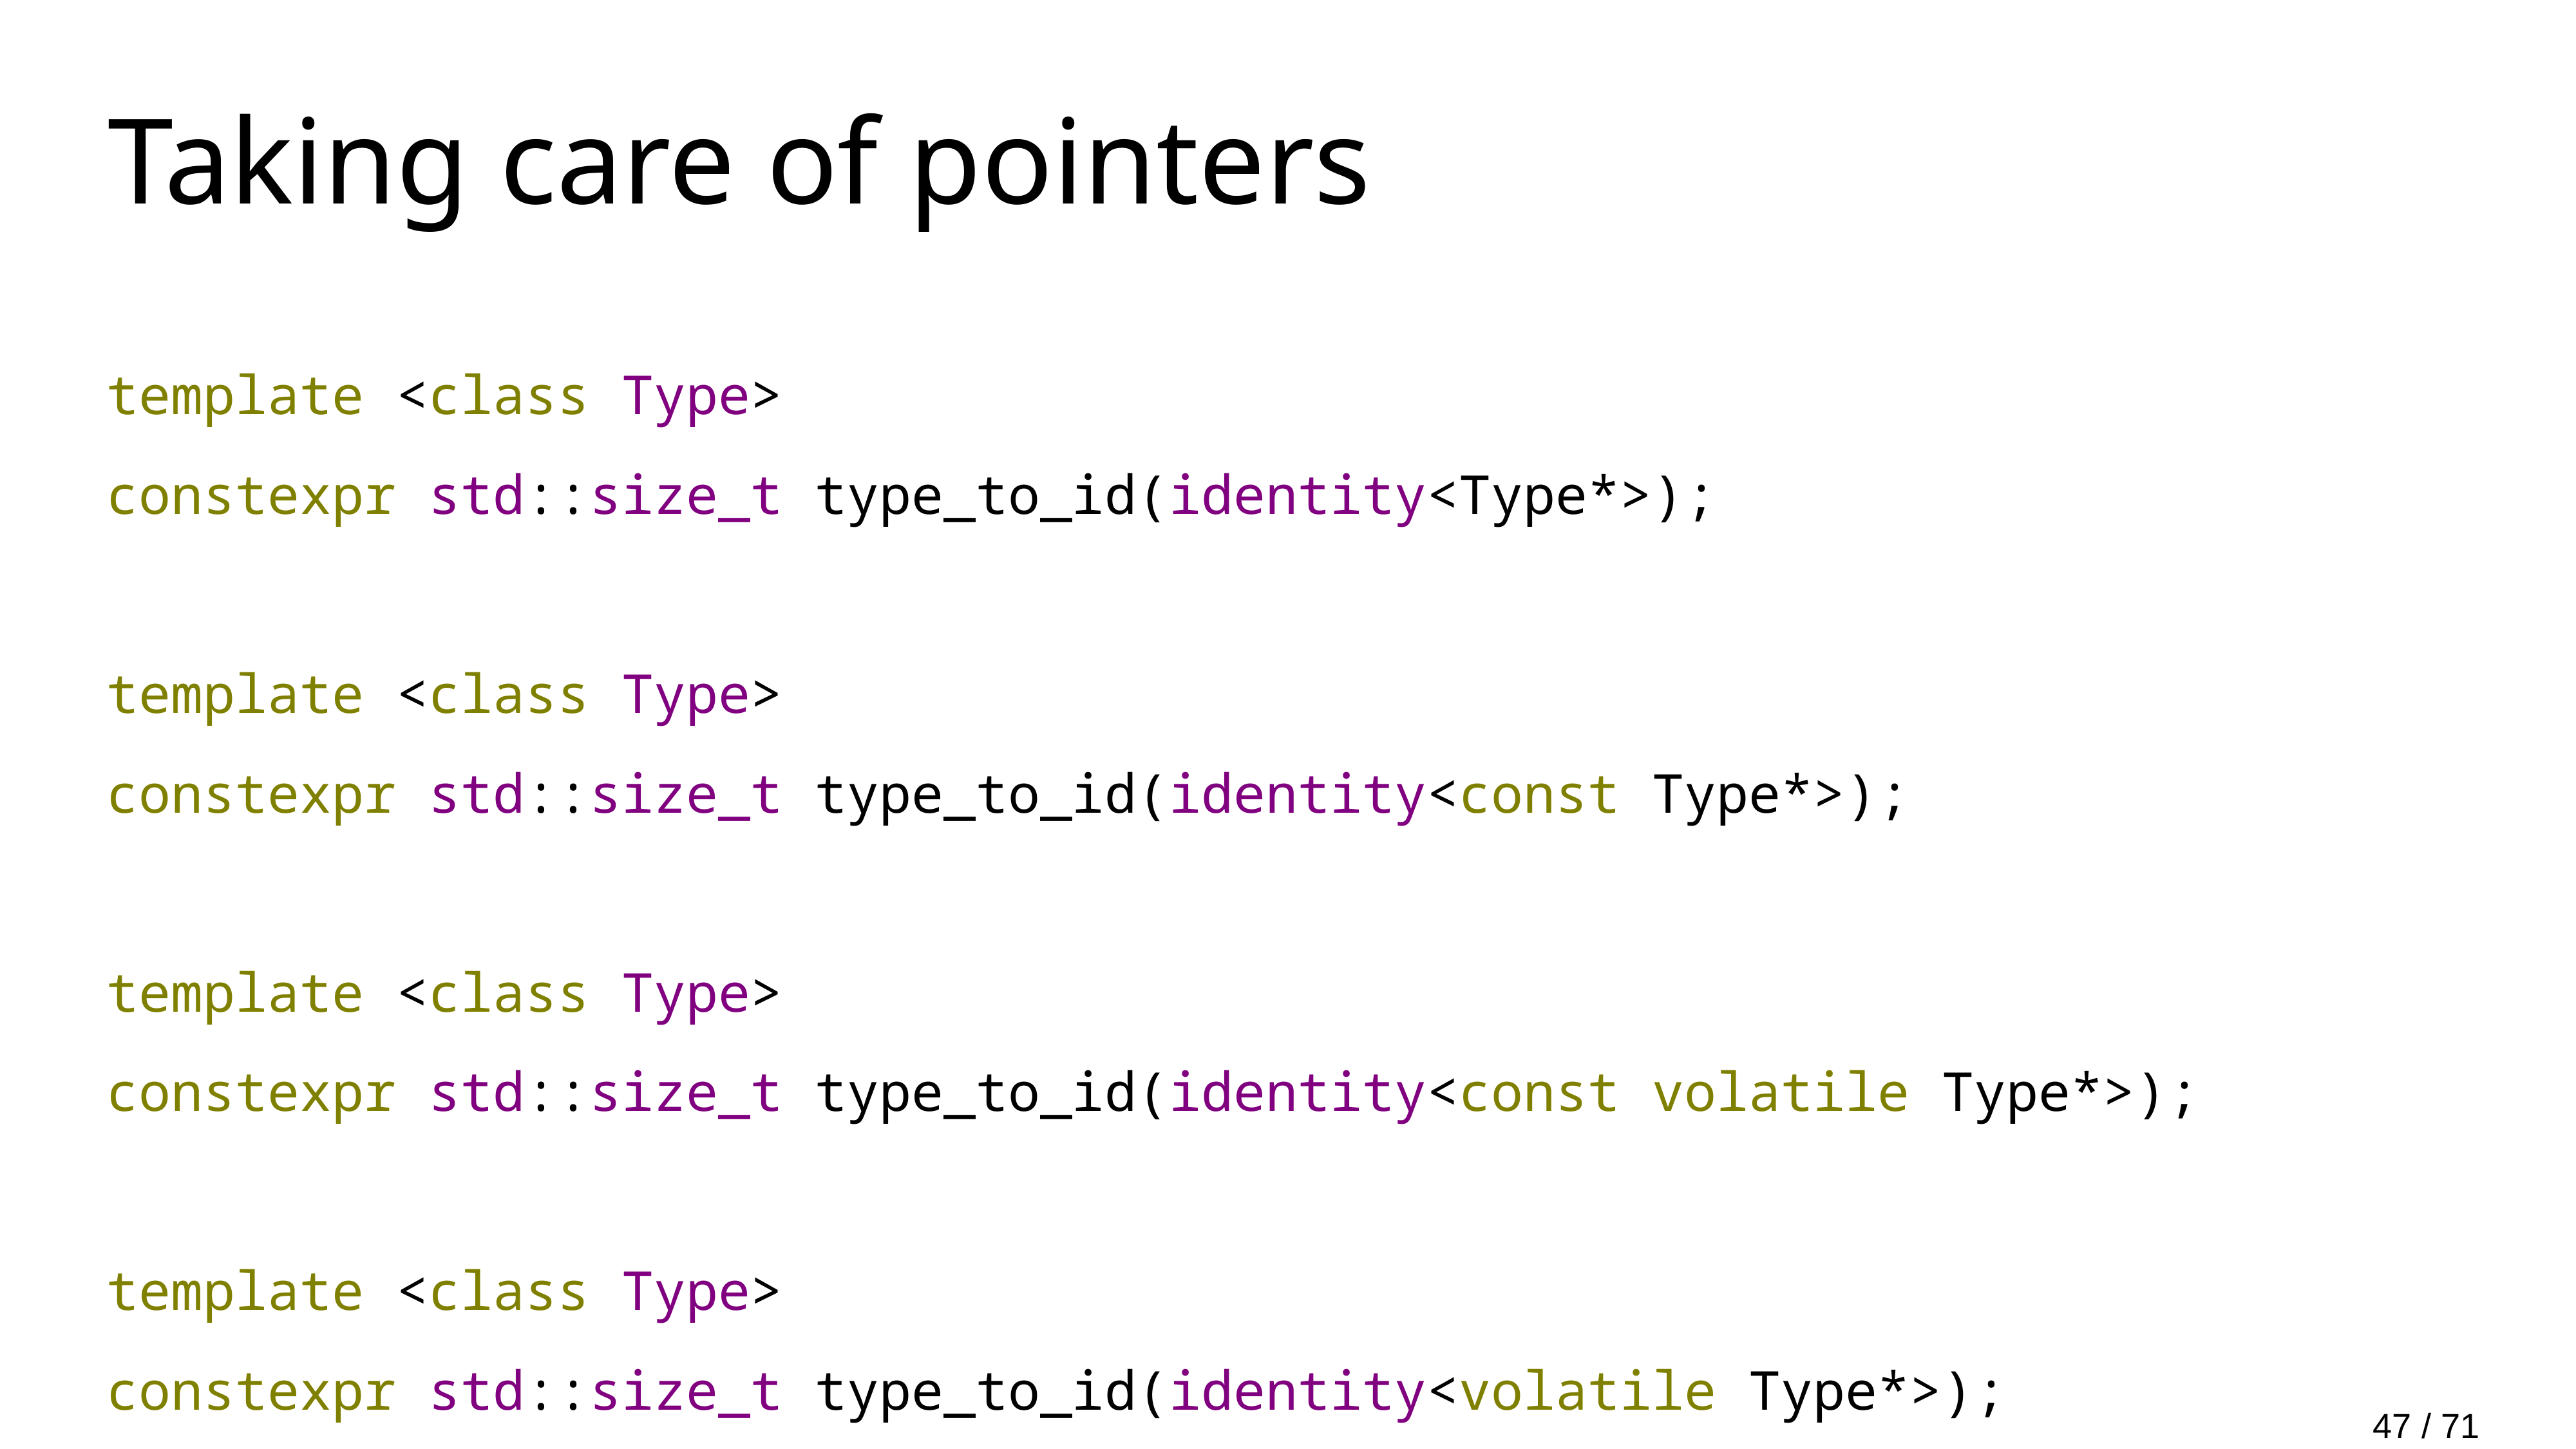

# Taking care of pointers
template <class Type>
constexpr std::size_t type_to_id(identity<Type*>);
template <class Type>
constexpr std::size_t type_to_id(identity<const Type*>);
template <class Type>
constexpr std::size_t type_to_id(identity<const volatile Type*>);
template <class Type>
constexpr std::size_t type_to_id(identity<volatile Type*>);